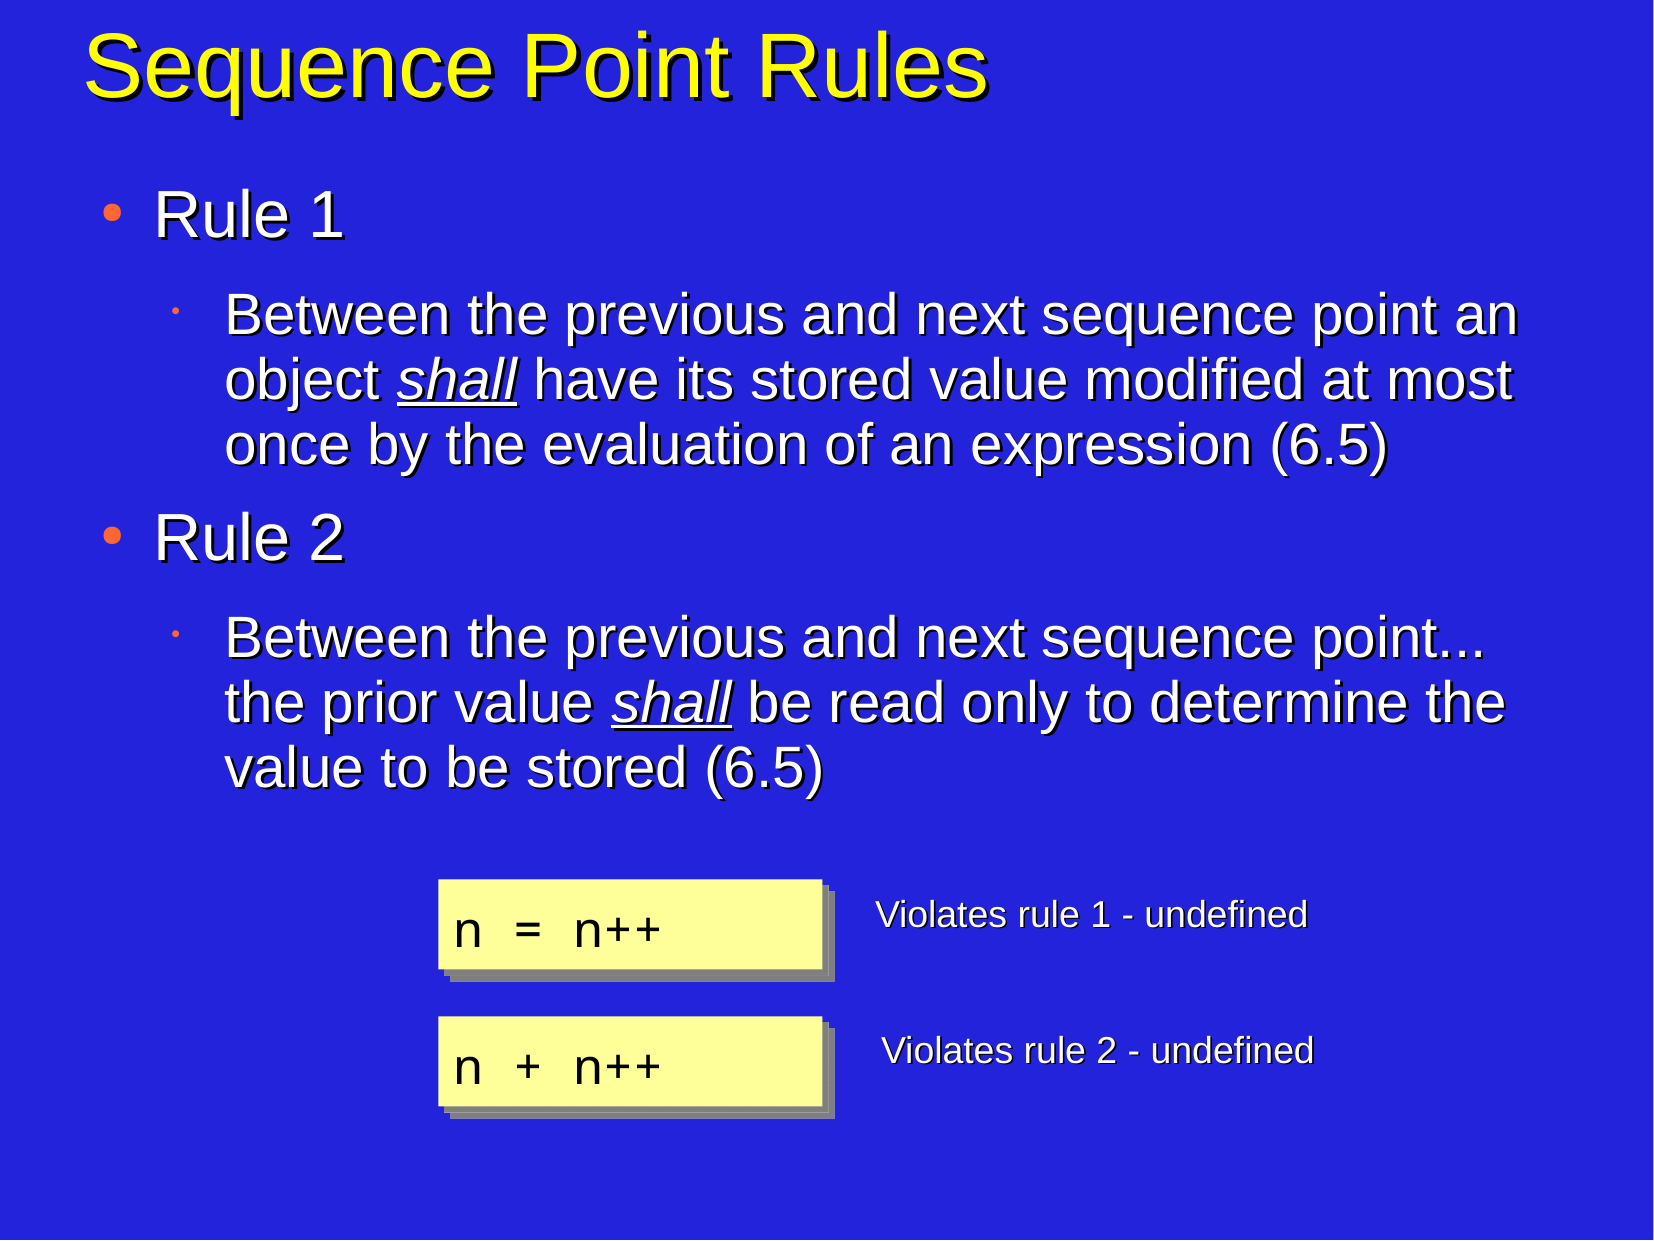

# Sequence Point Rules
Rule 1
Between the previous and next sequence point an object shall have its stored value modified at most once by the evaluation of an expression (6.5)
Rule 2
Between the previous and next sequence point... the prior value shall be read only to determine the value to be stored (6.5)
n = n++
Violates rule 1 - undefined
n + n++
Violates rule 2 - undefined